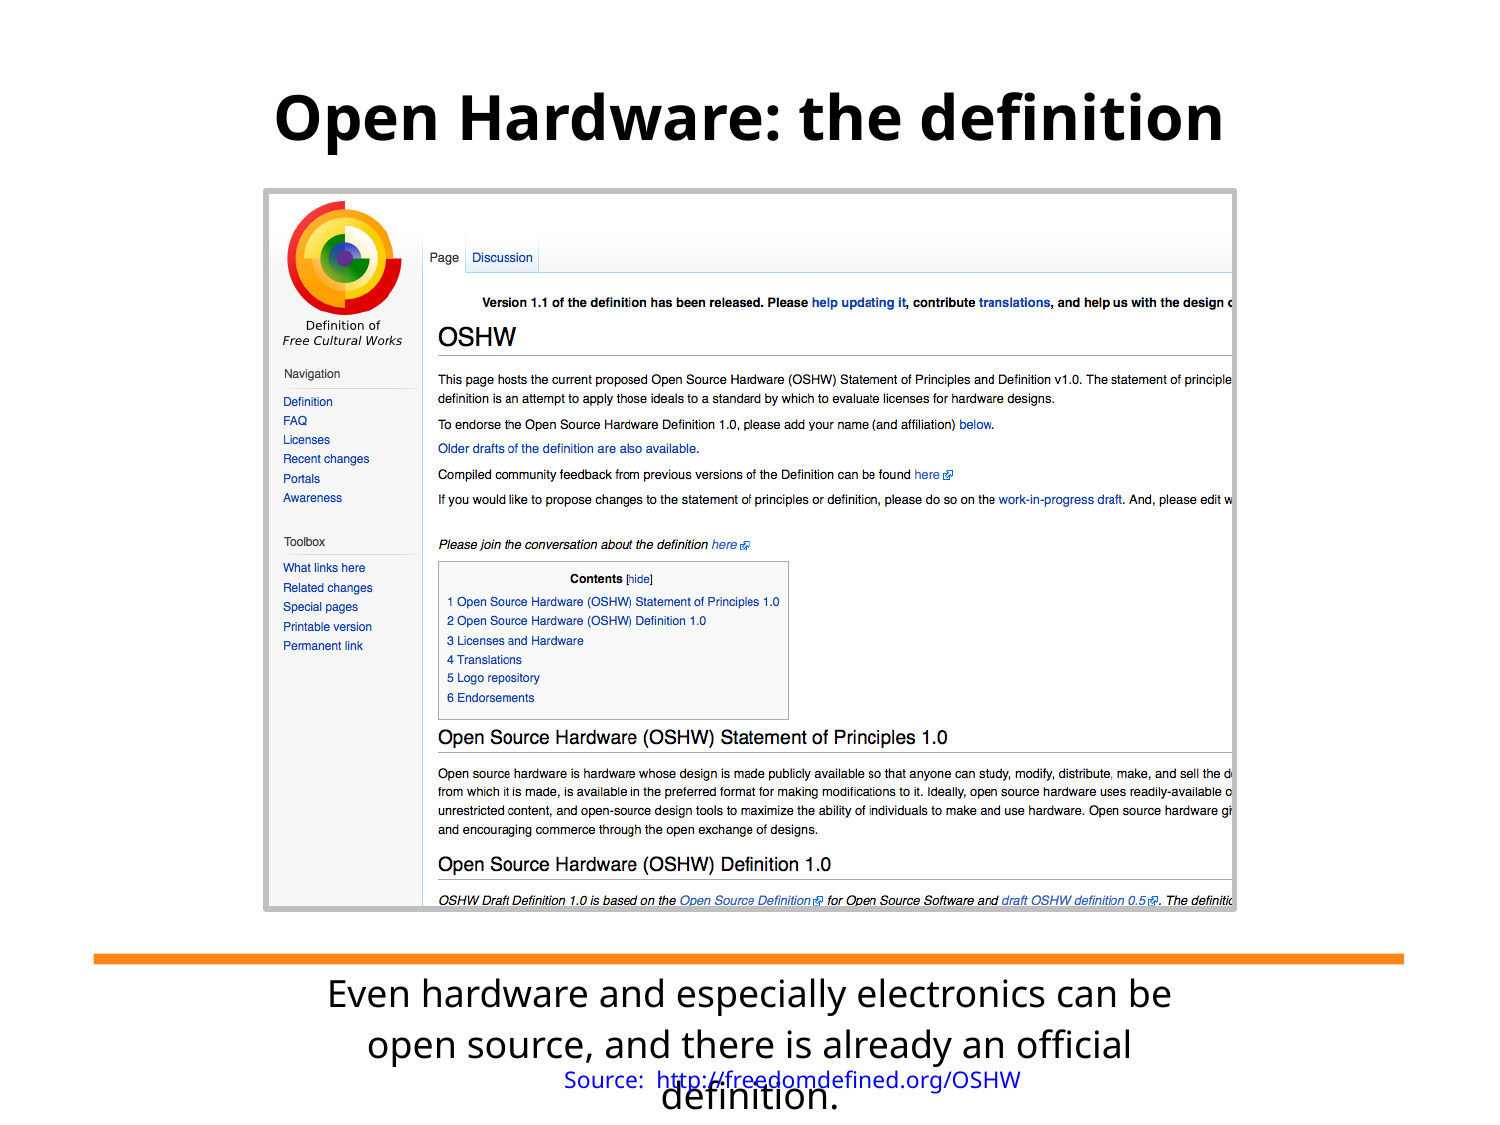

# Open Hardware: the definition
Even hardware and especially electronics can be open source, and there is already an official definition.
Source: http://freedomdefined.org/OSHW